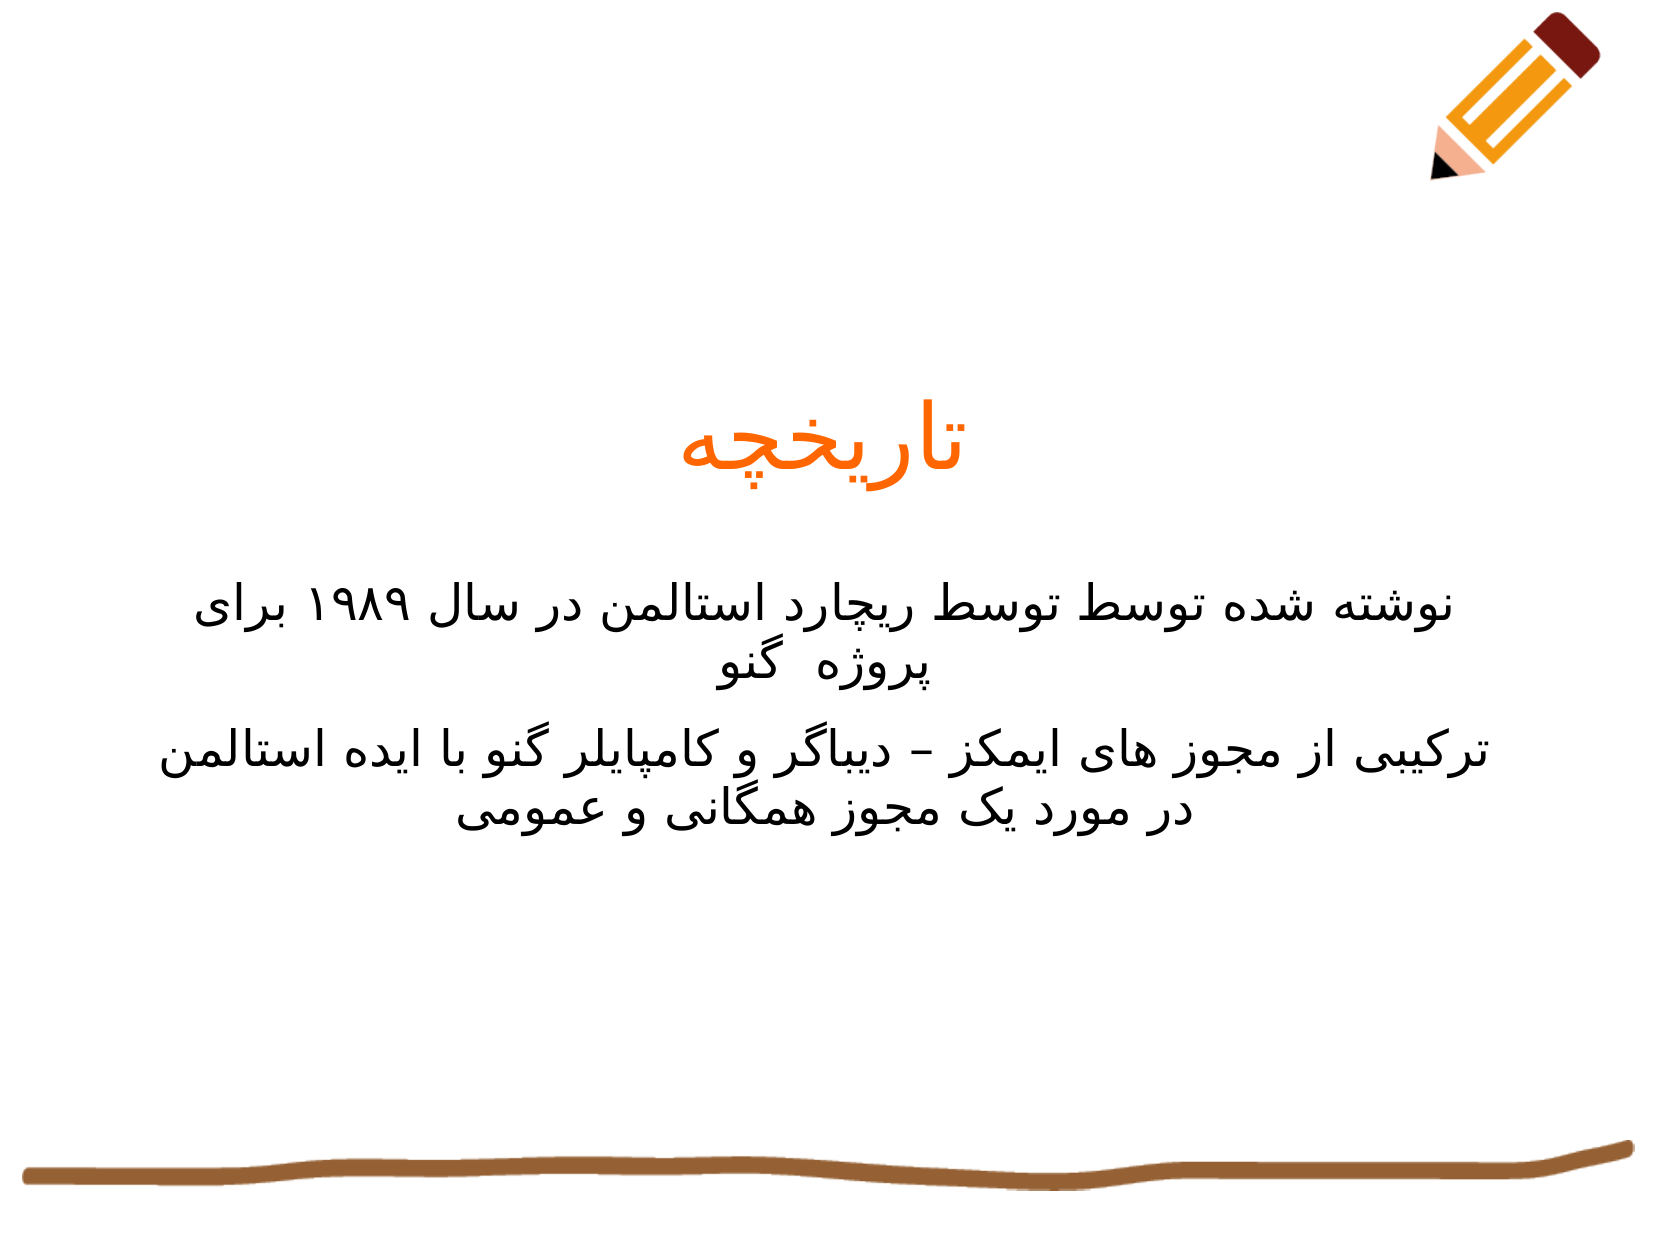

# تاریخچه
نوشته شده توسط توسط ریچارد استالمن در سال ۱۹۸۹ برای پروژه گنو
ترکیبی از مجوز های ایمکز – دیباگر و کامپایلر گنو با ایده استالمن در مورد یک مجوز همگانی و عمومی